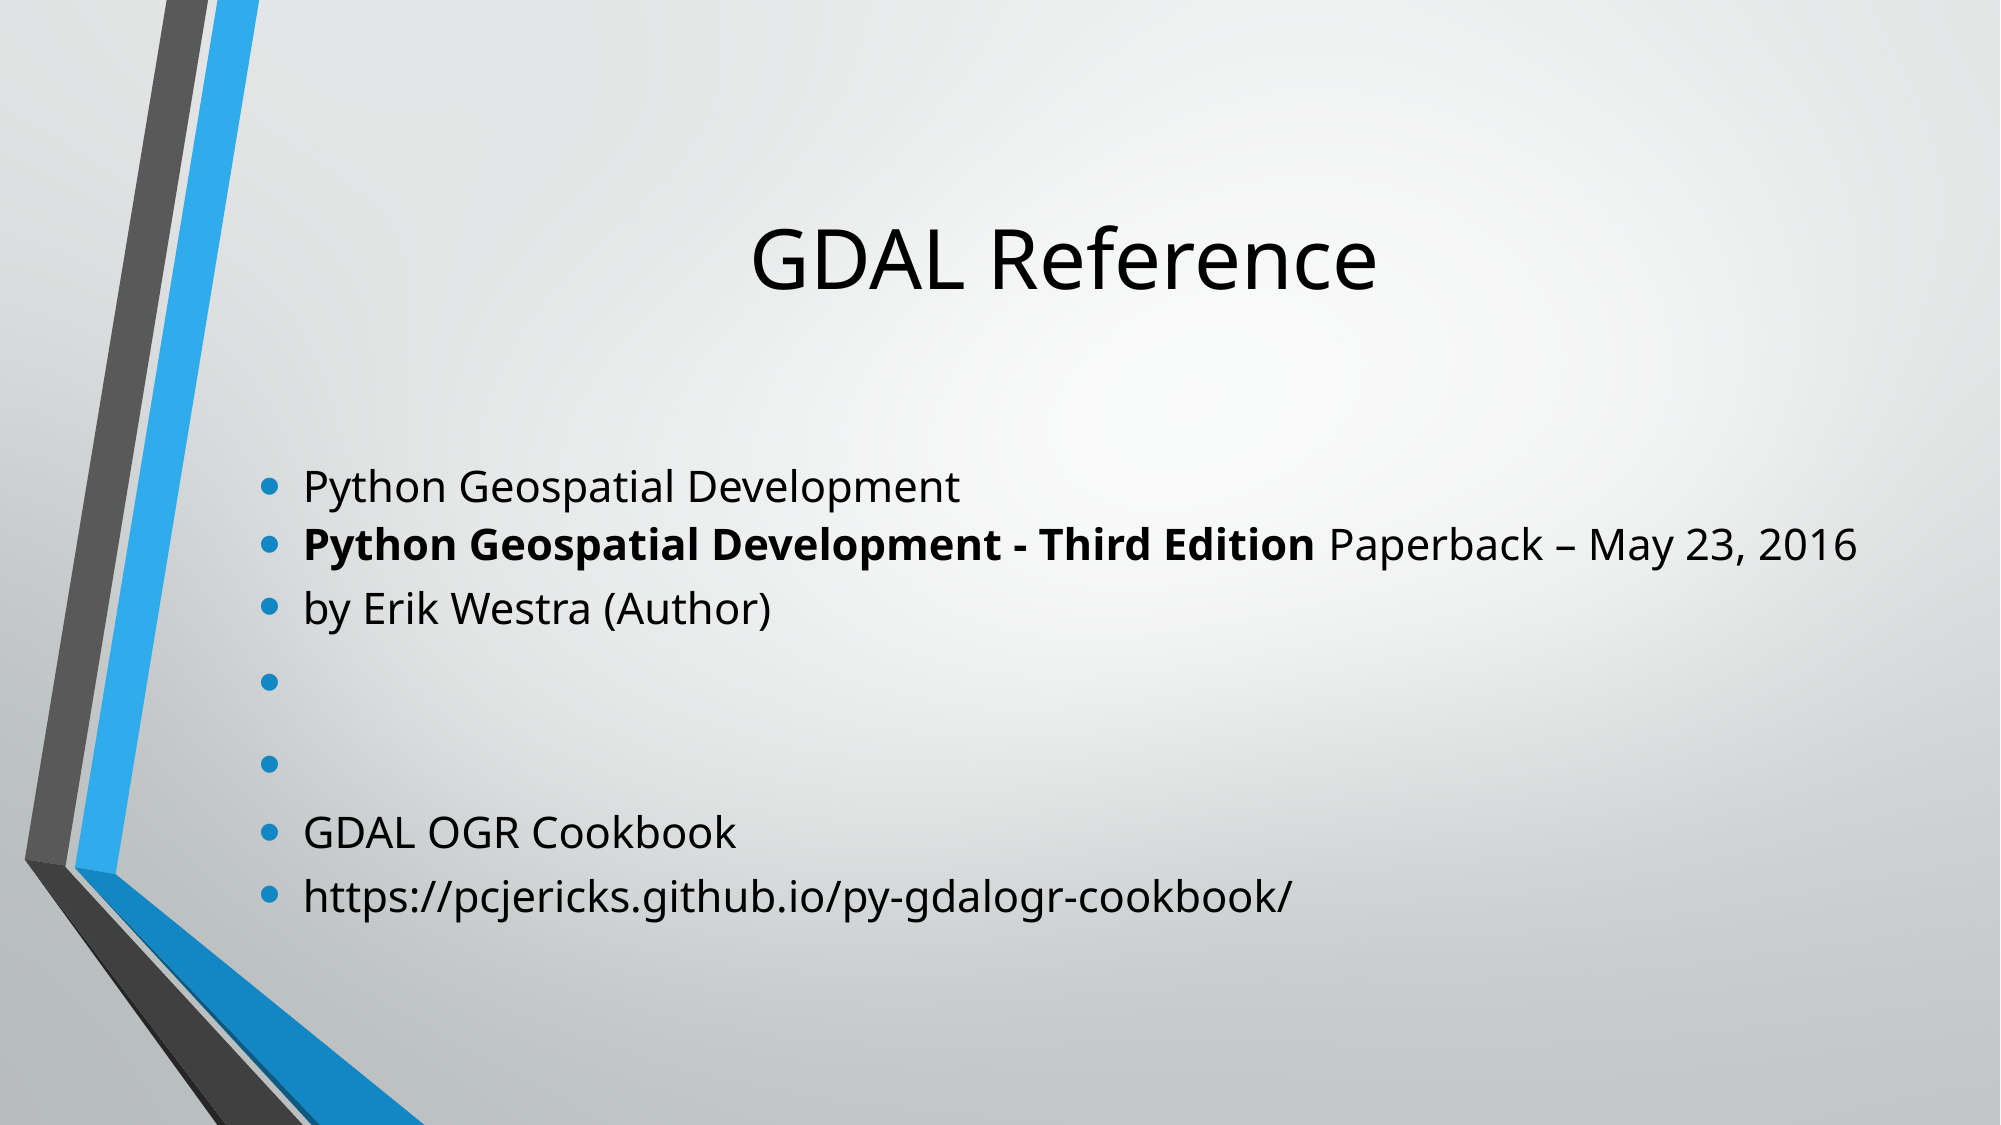

# GDAL Reference
Python Geospatial Development
Python Geospatial Development - Third Edition Paperback – May 23, 2016
by Erik Westra (Author)
GDAL OGR Cookbook
https://pcjericks.github.io/py-gdalogr-cookbook/